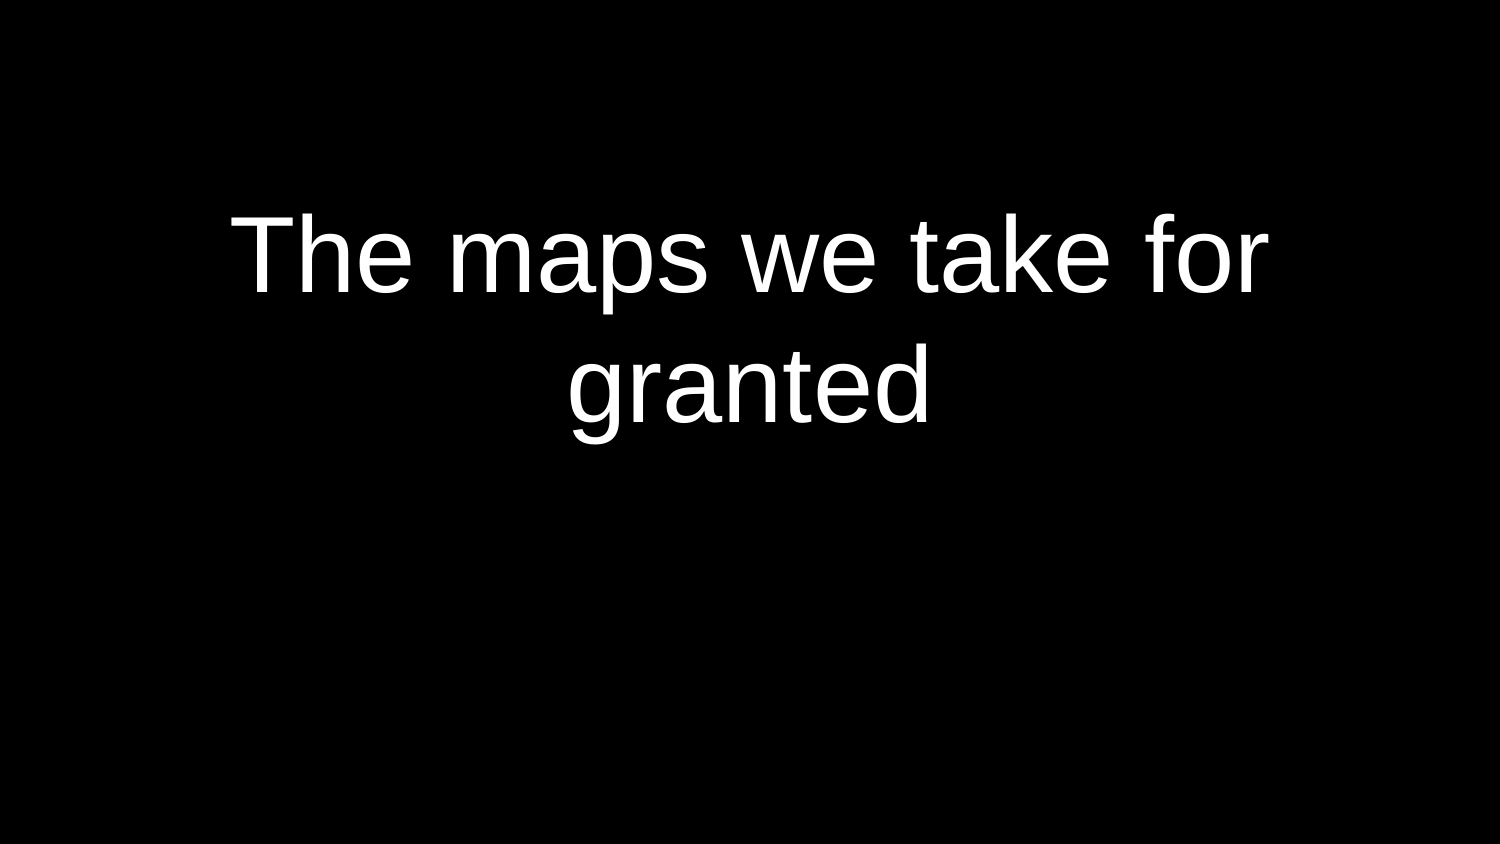

# The maps we take for granted